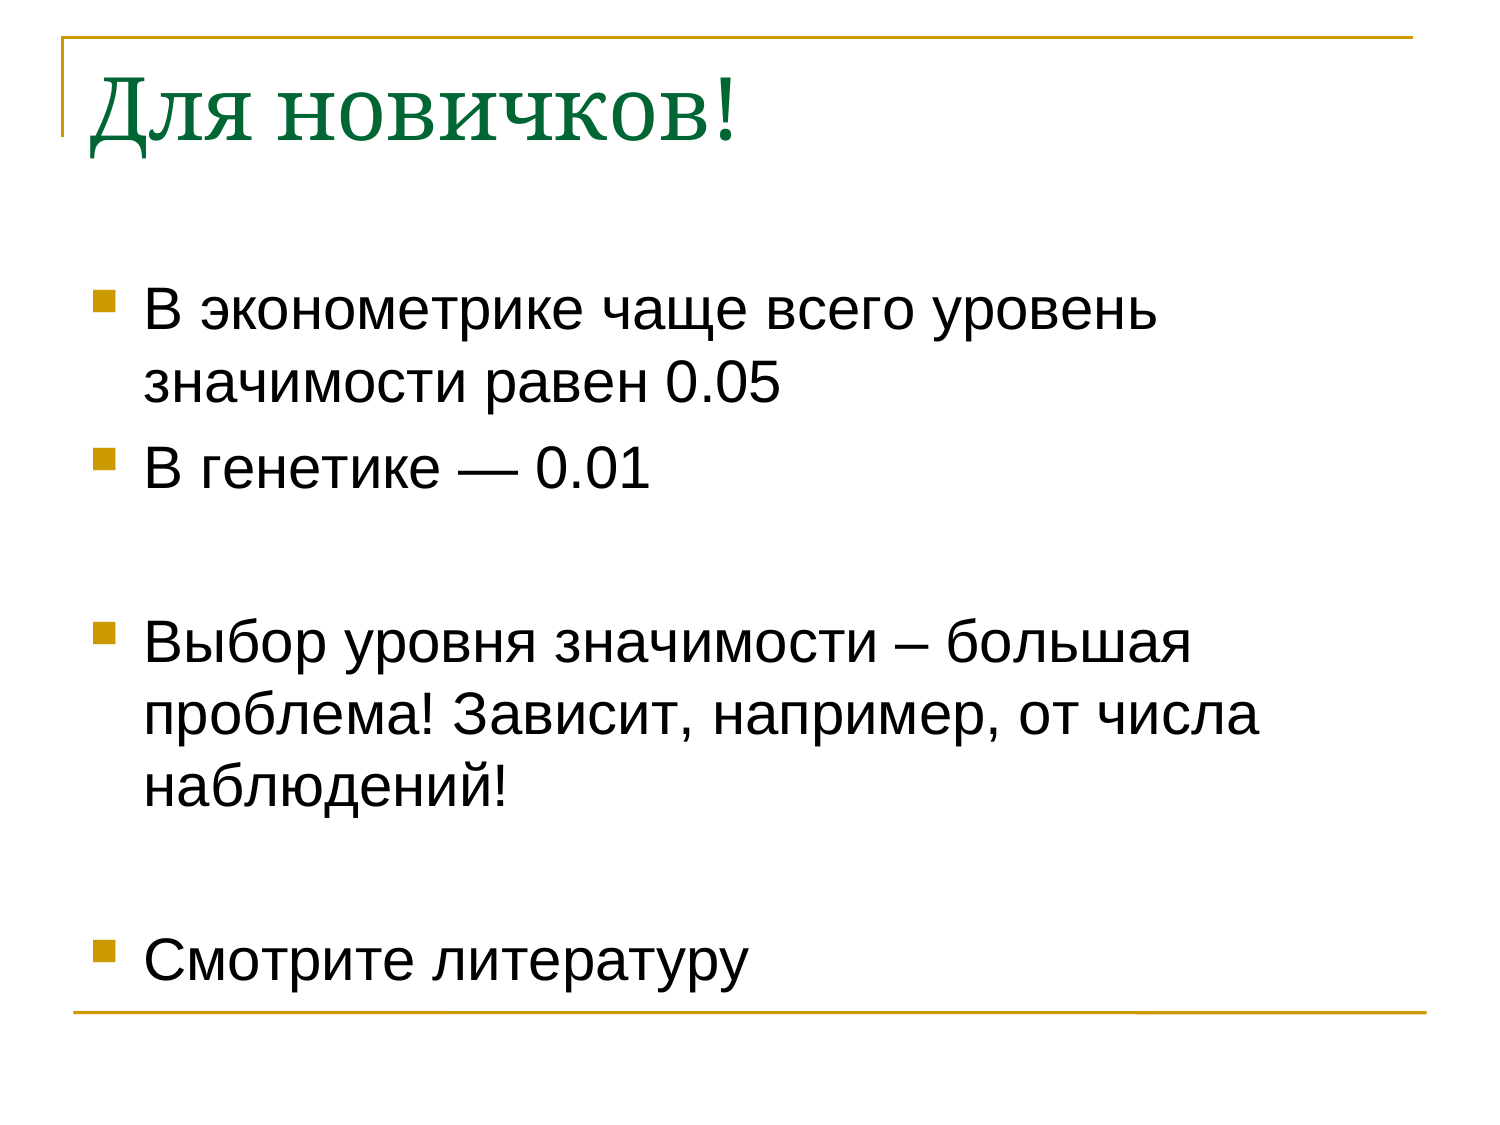

# Для новичков!
В эконометрике чаще всего уровень значимости равен 0.05
В генетике — 0.01
Выбор уровня значимости – большая проблема! Зависит, например, от числа наблюдений!
Смотрите литературу